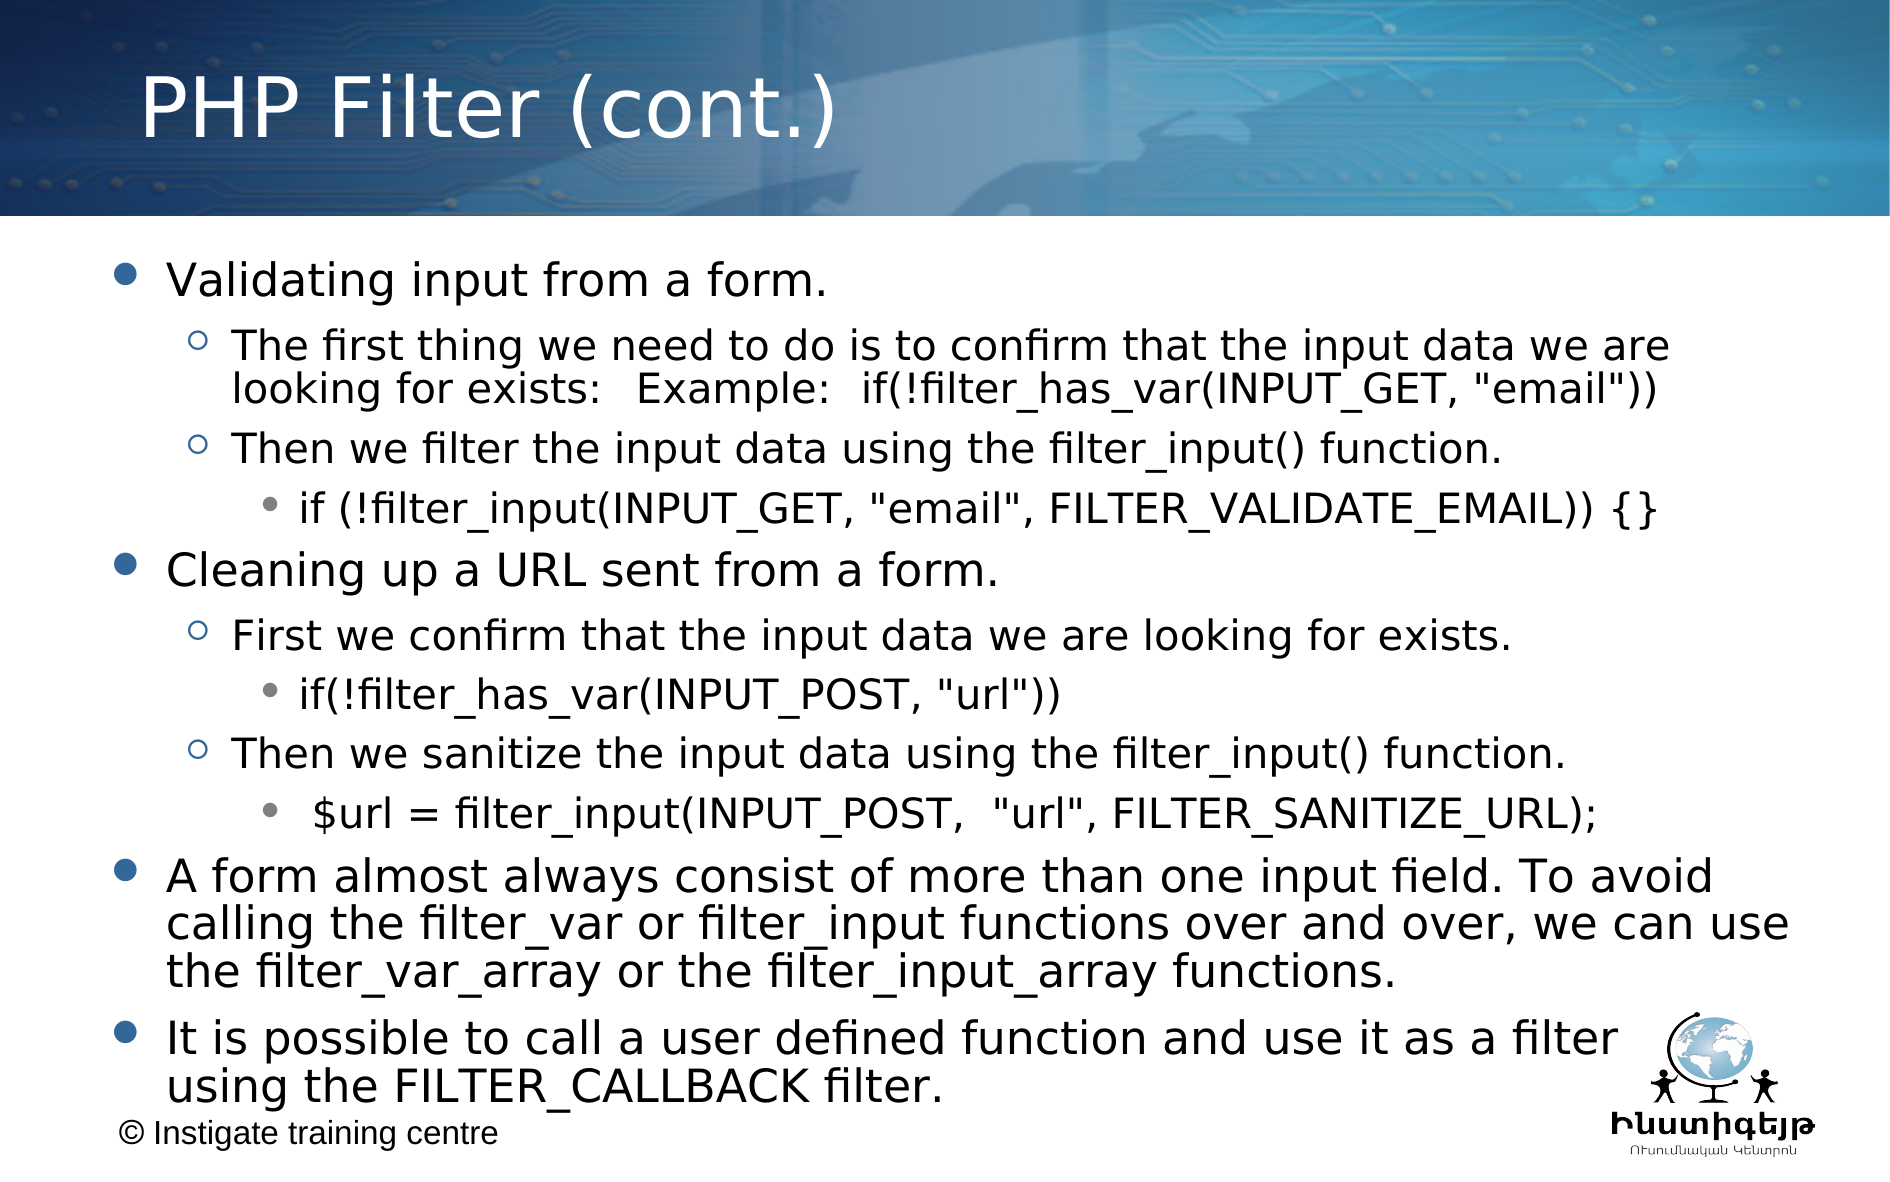

PHP Filter (cont.)
# Validating input from a form.
The first thing we need to do is to confirm that the input data we are looking for exists:	Example:	if(!filter_has_var(INPUT_GET, "email"))
Then we filter the input data using the filter_input() function.
if (!filter_input(INPUT_GET, "email", FILTER_VALIDATE_EMAIL)) {}
Cleaning up a URL sent from a form.
First we confirm that the input data we are looking for exists.
if(!filter_has_var(INPUT_POST, "url"))
Then we sanitize the input data using the filter_input() function.
 $url = filter_input(INPUT_POST, "url", FILTER_SANITIZE_URL);
A form almost always consist of more than one input field. To avoid calling the filter_var or filter_input functions over and over, we can use the filter_var_array or the filter_input_array functions.
It is possible to call a user defined function and use it as a filter
using the FILTER_CALLBACK filter.